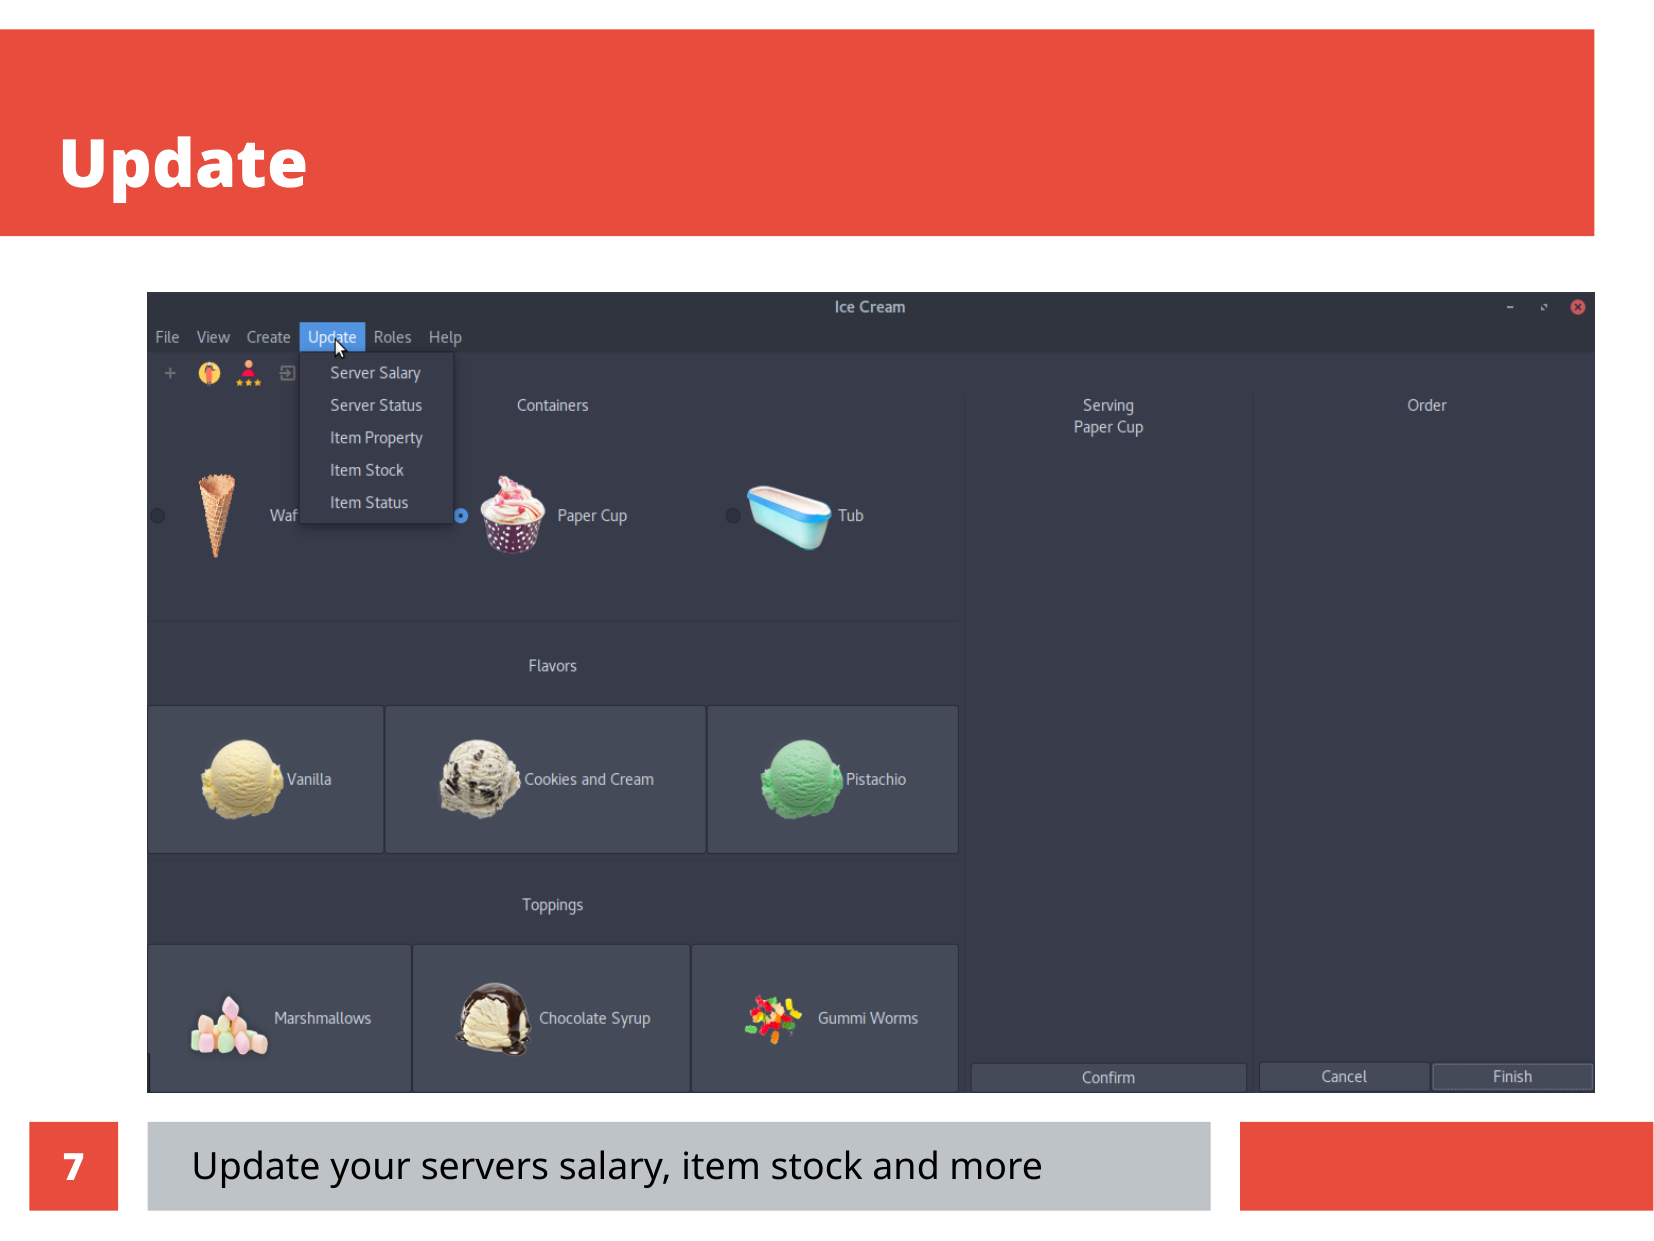

# Update
7
Update your servers salary, item stock and more